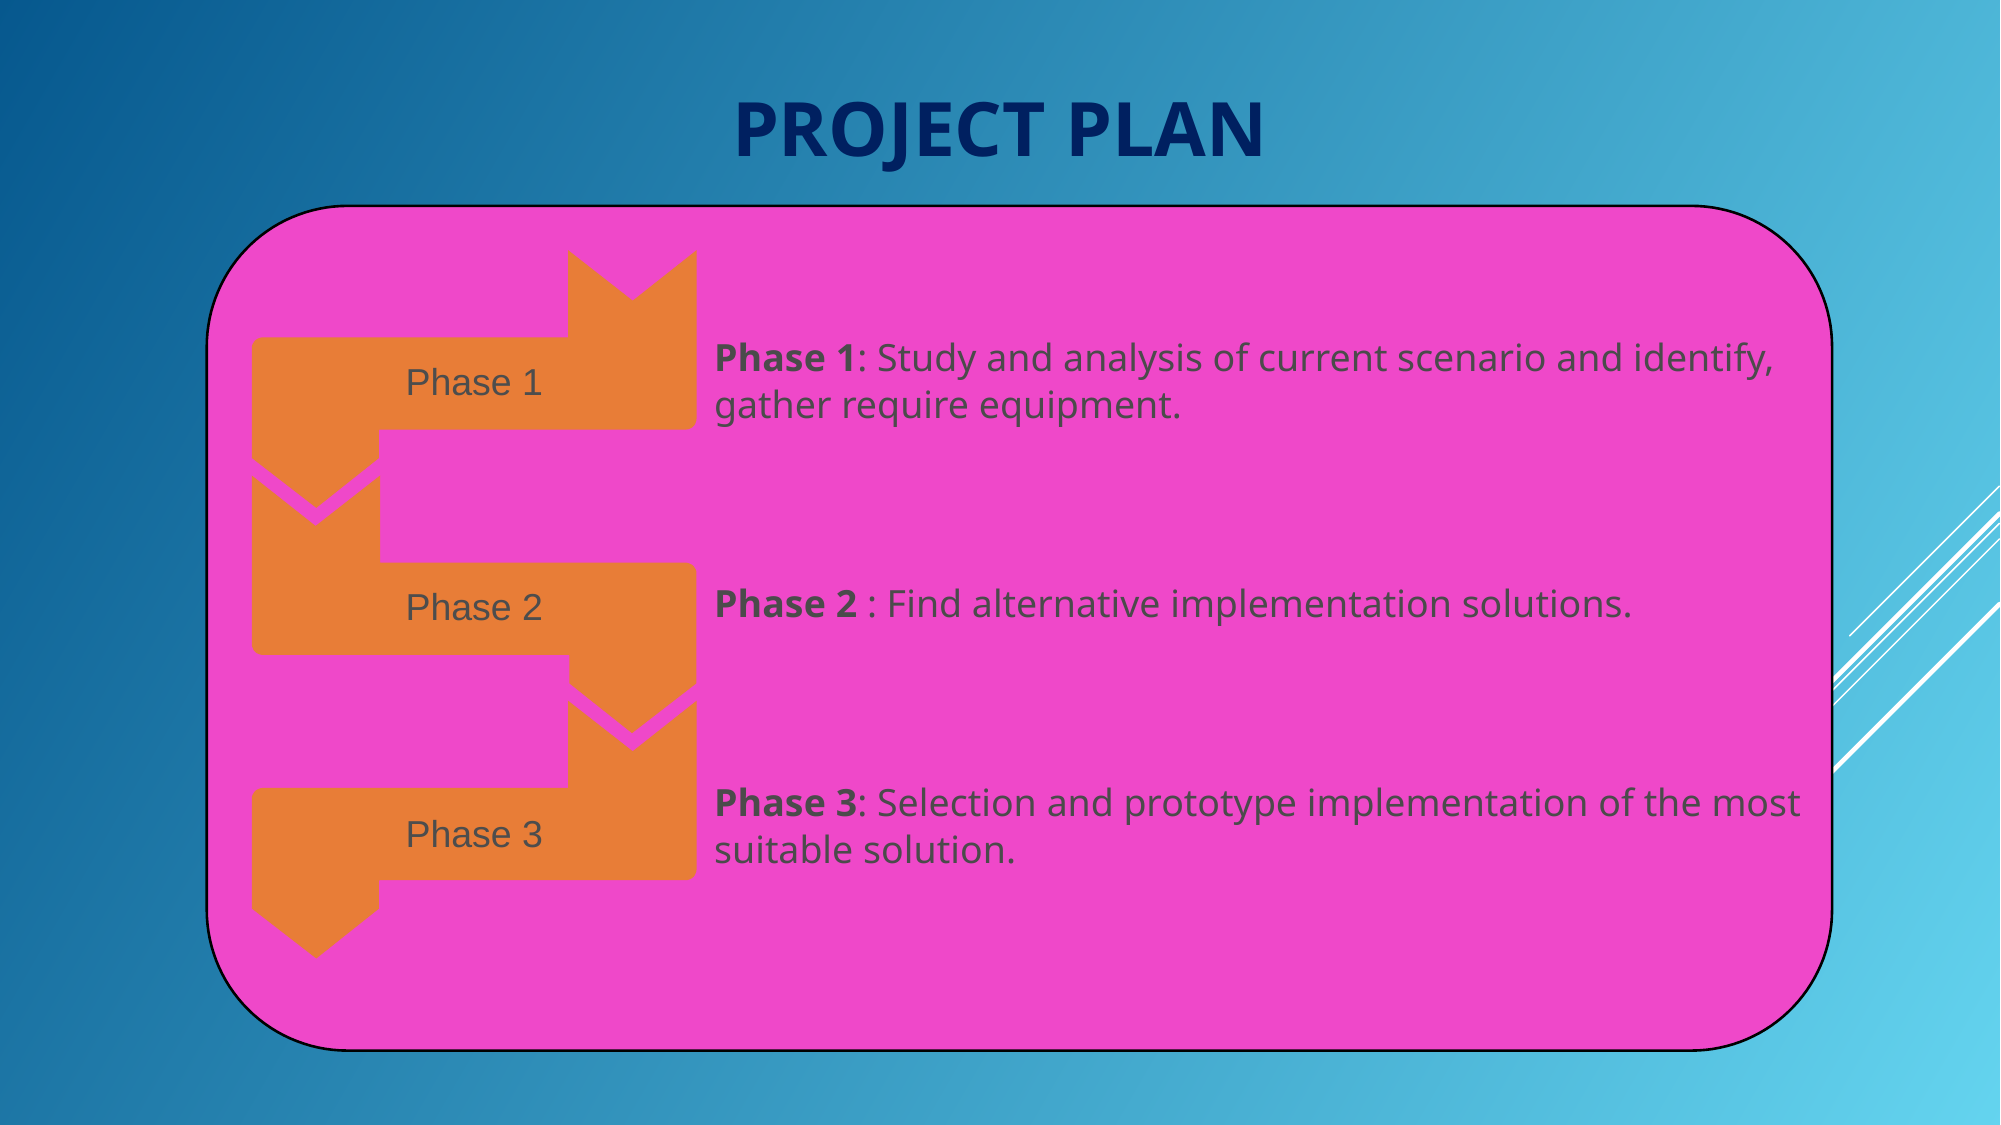

# Project plan
Phase 1
Phase 2
Phase 3
Phase 1: Study and analysis of current scenario and identify, gather require equipment.
Phase 2 : Find alternative implementation solutions.
Phase 3: Selection and prototype implementation of the most suitable solution.